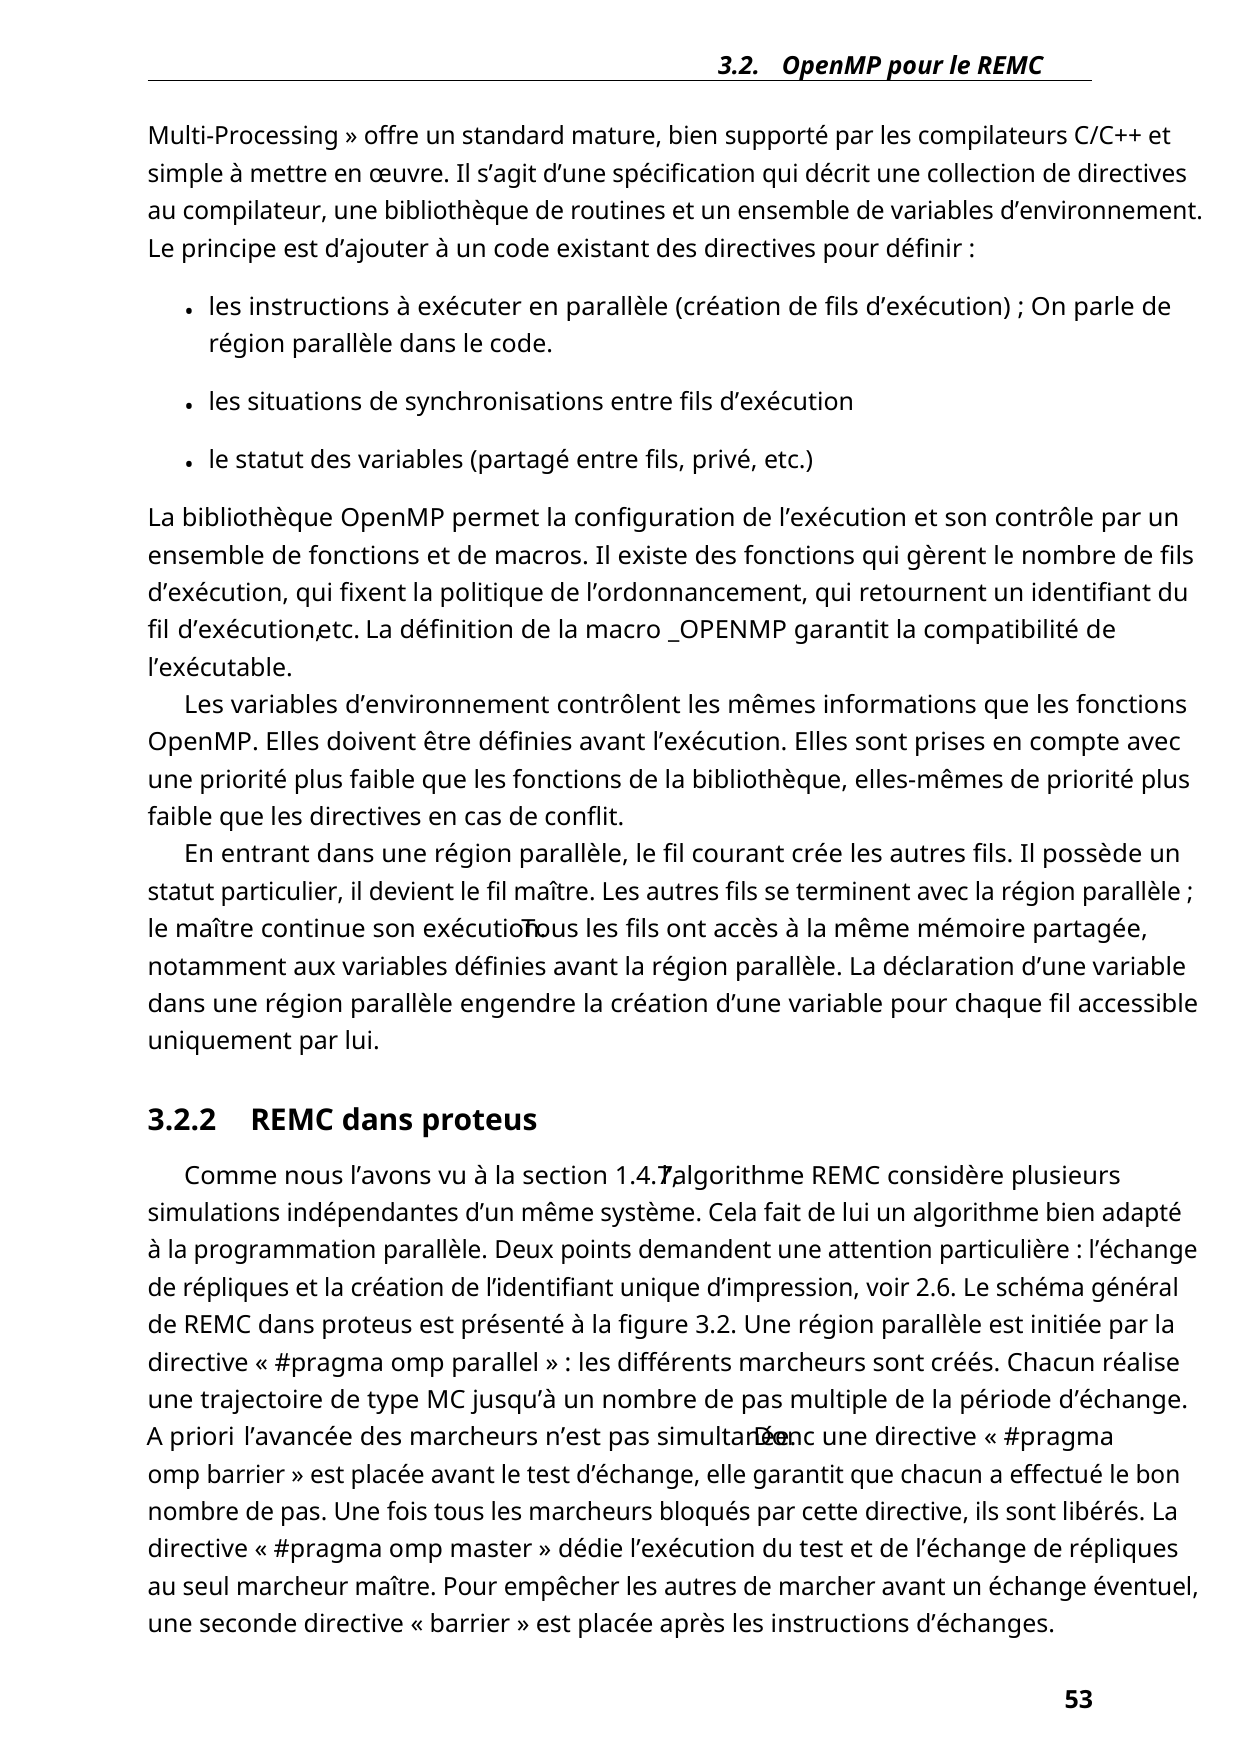

3.2.
OpenMP pour le REMC
Multi-Processing » offre un standard mature, bien supporté par les compilateurs C/C++ et
simple à mettre en œuvre. Il s’agit d’une spécification qui décrit une collection de directives
au compilateur, une bibliothèque de routines et un ensemble de variables d’environnement.
Le principe est d’ajouter à un code existant des directives pour définir :
les instructions à exécuter en parallèle (création de fils d’exécution) ; On parle de
•
région parallèle dans le code.
les situations de synchronisations entre fils d’exécution
•
le statut des variables (partagé entre fils, privé, etc.)
•
La bibliothèque OpenMP permet la configuration de l’exécution et son contrôle par un
ensemble de fonctions et de macros. Il existe des fonctions qui gèrent le nombre de fils
d’exécution, qui fixent la politique de l’ordonnancement, qui retournent un identifiant du
fil
d’exécution,
etc.
La définition de la macro _OPENMP garantit la compatibilité de
l’exécutable.
Les variables d’environnement contrôlent les mêmes informations que les fonctions
OpenMP. Elles doivent être définies avant l’exécution. Elles sont prises en compte avec
une priorité plus faible que les fonctions de la bibliothèque, elles-mêmes de priorité plus
faible que les directives en cas de conflit.
En entrant dans une région parallèle, le fil courant crée les autres fils. Il possède un
statut particulier, il devient le fil maître. Les autres fils se terminent avec la région parallèle ;
le maître continue son exécution.
Tous les fils ont accès à la même mémoire partagée,
notamment aux variables définies avant la région parallèle. La déclaration d’une variable
dans une région parallèle engendre la création d’une variable pour chaque fil accessible
uniquement par lui.
3.2.2
REMC dans proteus
Comme nous l’avons vu à la section 1.4.7,
l’algorithme REMC considère plusieurs
simulations indépendantes d’un même système. Cela fait de lui un algorithme bien adapté
à la programmation parallèle. Deux points demandent une attention particulière : l’échange
de répliques et la création de l’identifiant unique d’impression, voir 2.6. Le schéma général
de REMC dans proteus est présenté à la figure 3.2. Une région parallèle est initiée par la
directive « #pragma omp parallel » : les différents marcheurs sont créés. Chacun réalise
une trajectoire de type MC jusqu’à un nombre de pas multiple de la période d’échange.
A priori
l’avancée des marcheurs n’est pas simultanée.
Donc une directive « #pragma
omp barrier » est placée avant le test d’échange, elle garantit que chacun a effectué le bon
nombre de pas. Une fois tous les marcheurs bloqués par cette directive, ils sont libérés. La
directive « #pragma omp master » dédie l’exécution du test et de l’échange de répliques
au seul marcheur maître. Pour empêcher les autres de marcher avant un échange éventuel,
une seconde directive « barrier » est placée après les instructions d’échanges.
53